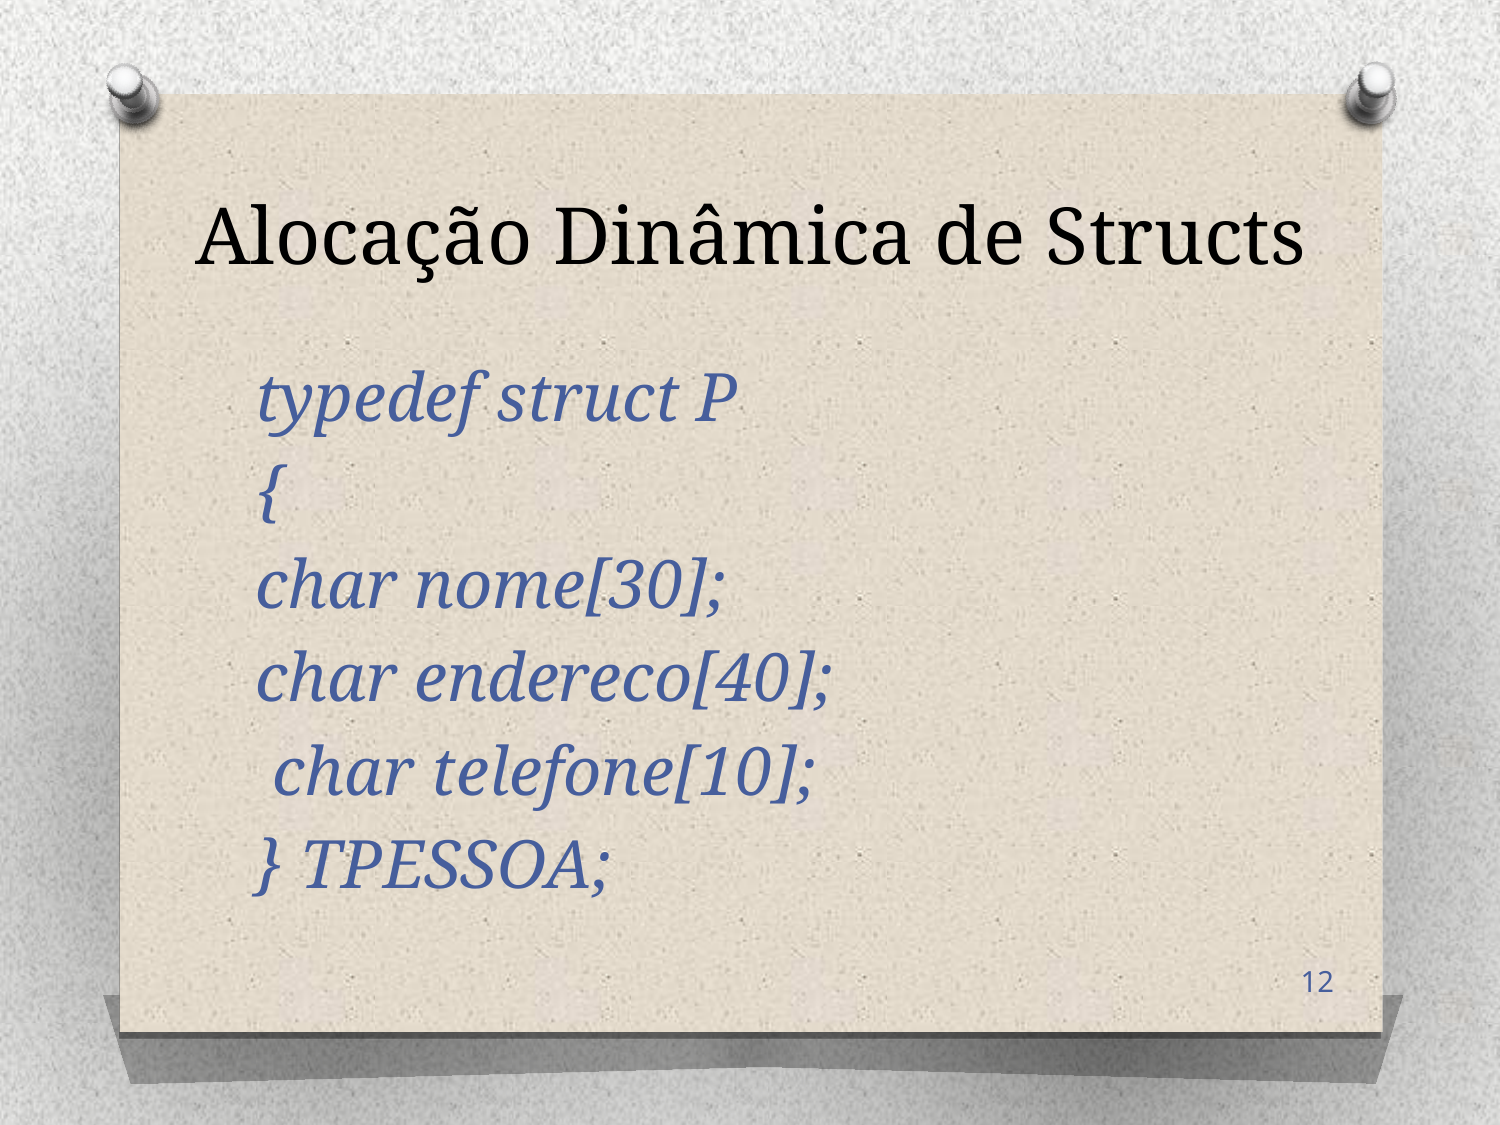

# Alocação Dinâmica de Structs
typedef struct P
{
char nome[30];
char endereco[40];
 char telefone[10];
} TPESSOA;